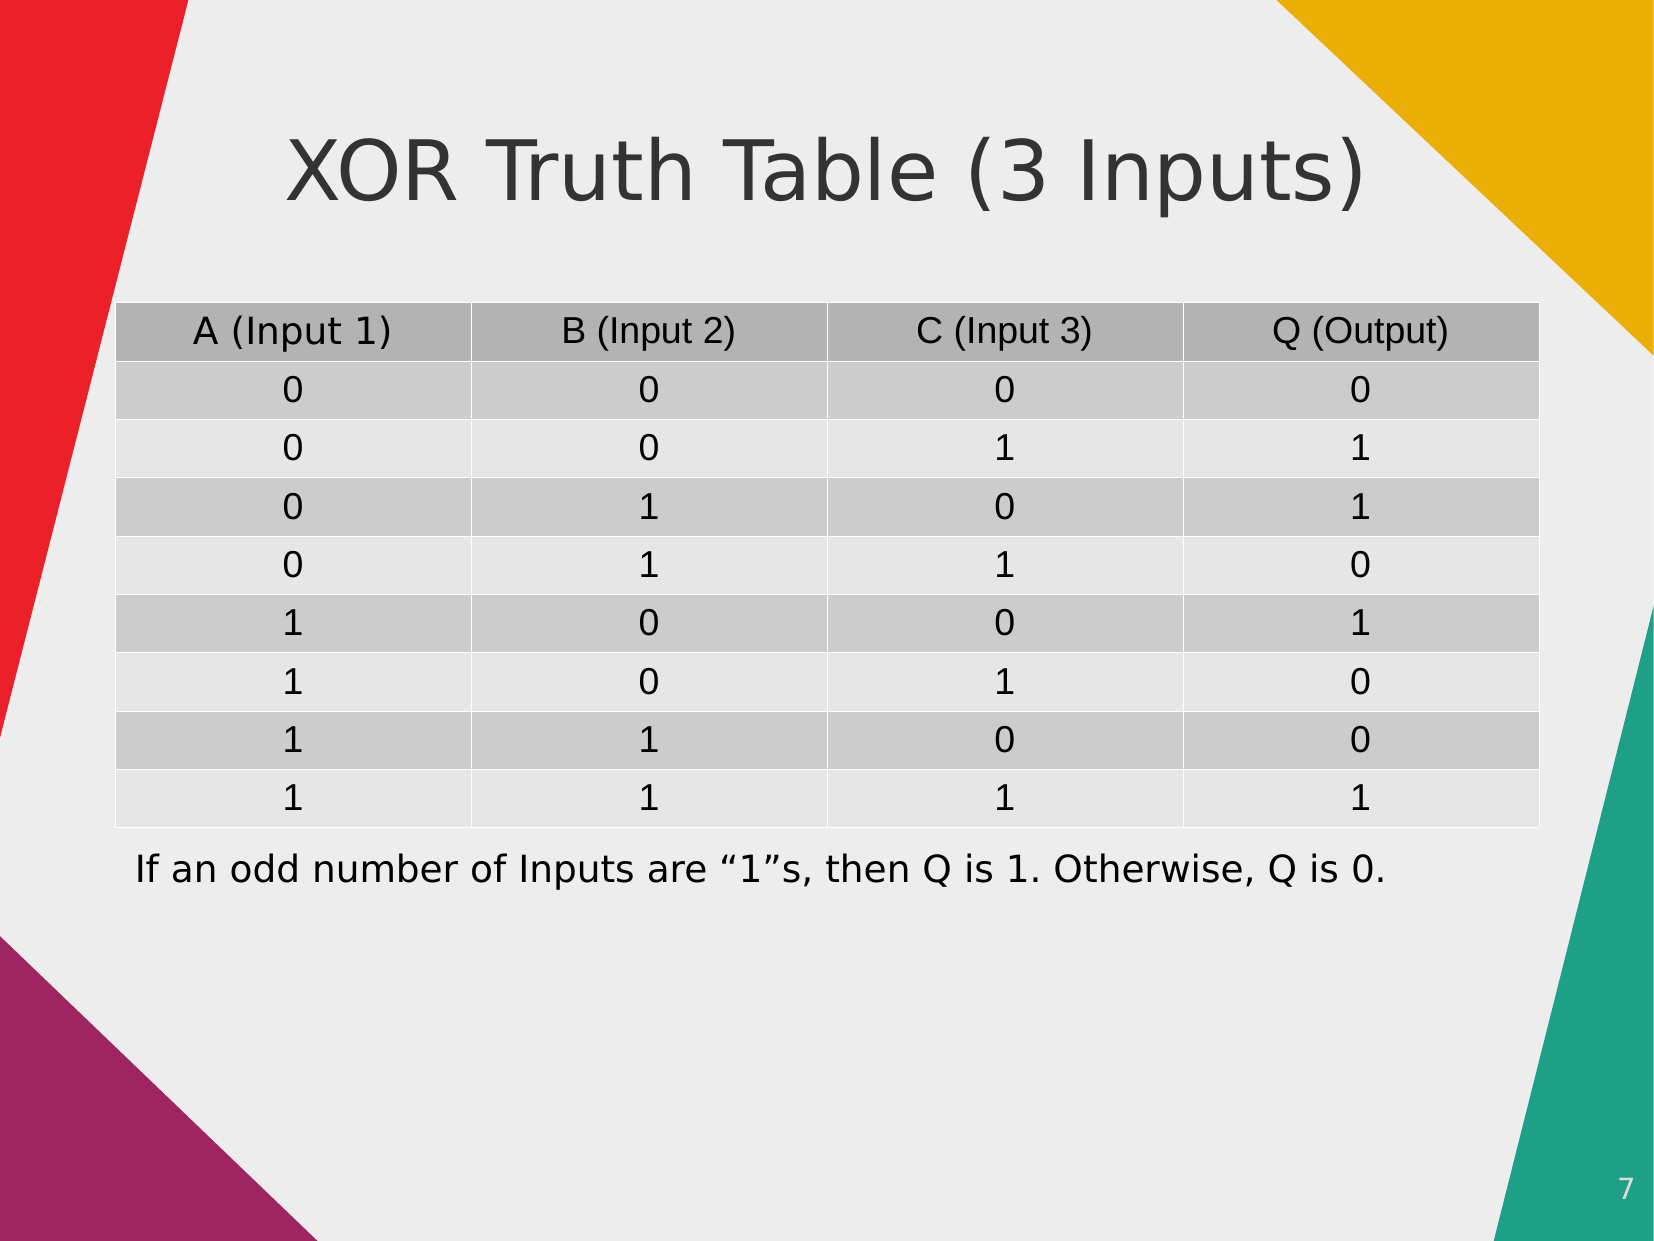

# XOR Truth Table (3 Inputs)
| A (Input 1) | B (Input 2) | C (Input 3) | Q (Output) |
| --- | --- | --- | --- |
| 0 | 0 | 0 | 0 |
| 0 | 0 | 1 | 1 |
| 0 | 1 | 0 | 1 |
| 0 | 1 | 1 | 0 |
| 1 | 0 | 0 | 1 |
| 1 | 0 | 1 | 0 |
| 1 | 1 | 0 | 0 |
| 1 | 1 | 1 | 1 |
If an odd number of Inputs are “1”s, then Q is 1. Otherwise, Q is 0.
7